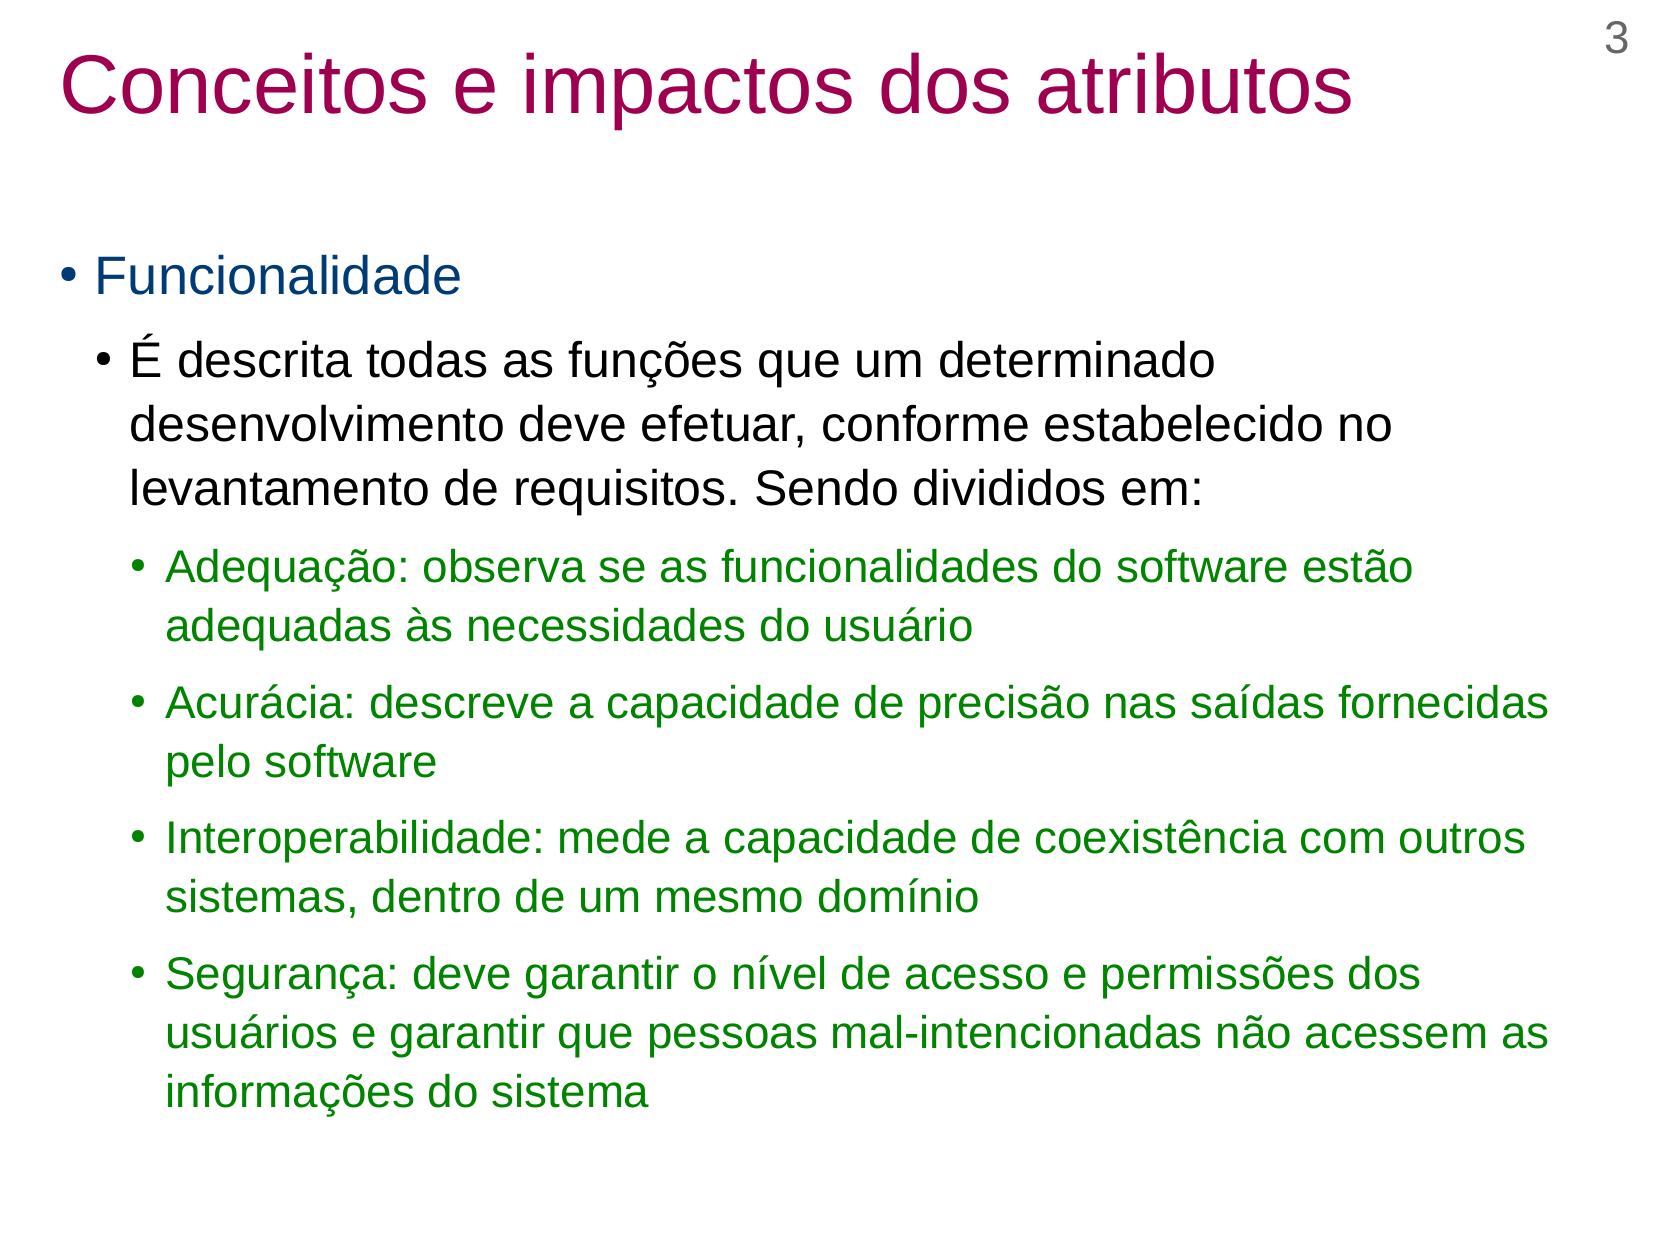

3
# Conceitos e impactos dos atributos
Funcionalidade
É descrita todas as funções que um determinado desenvolvimento deve efetuar, conforme estabelecido no levantamento de requisitos. Sendo divididos em:
Adequação: observa se as funcionalidades do software estão adequadas às necessidades do usuário
Acurácia: descreve a capacidade de precisão nas saídas fornecidas pelo software
Interoperabilidade: mede a capacidade de coexistência com outros sistemas, dentro de um mesmo domínio
Segurança: deve garantir o nível de acesso e permissões dos usuários e garantir que pessoas mal-intencionadas não acessem as informações do sistema